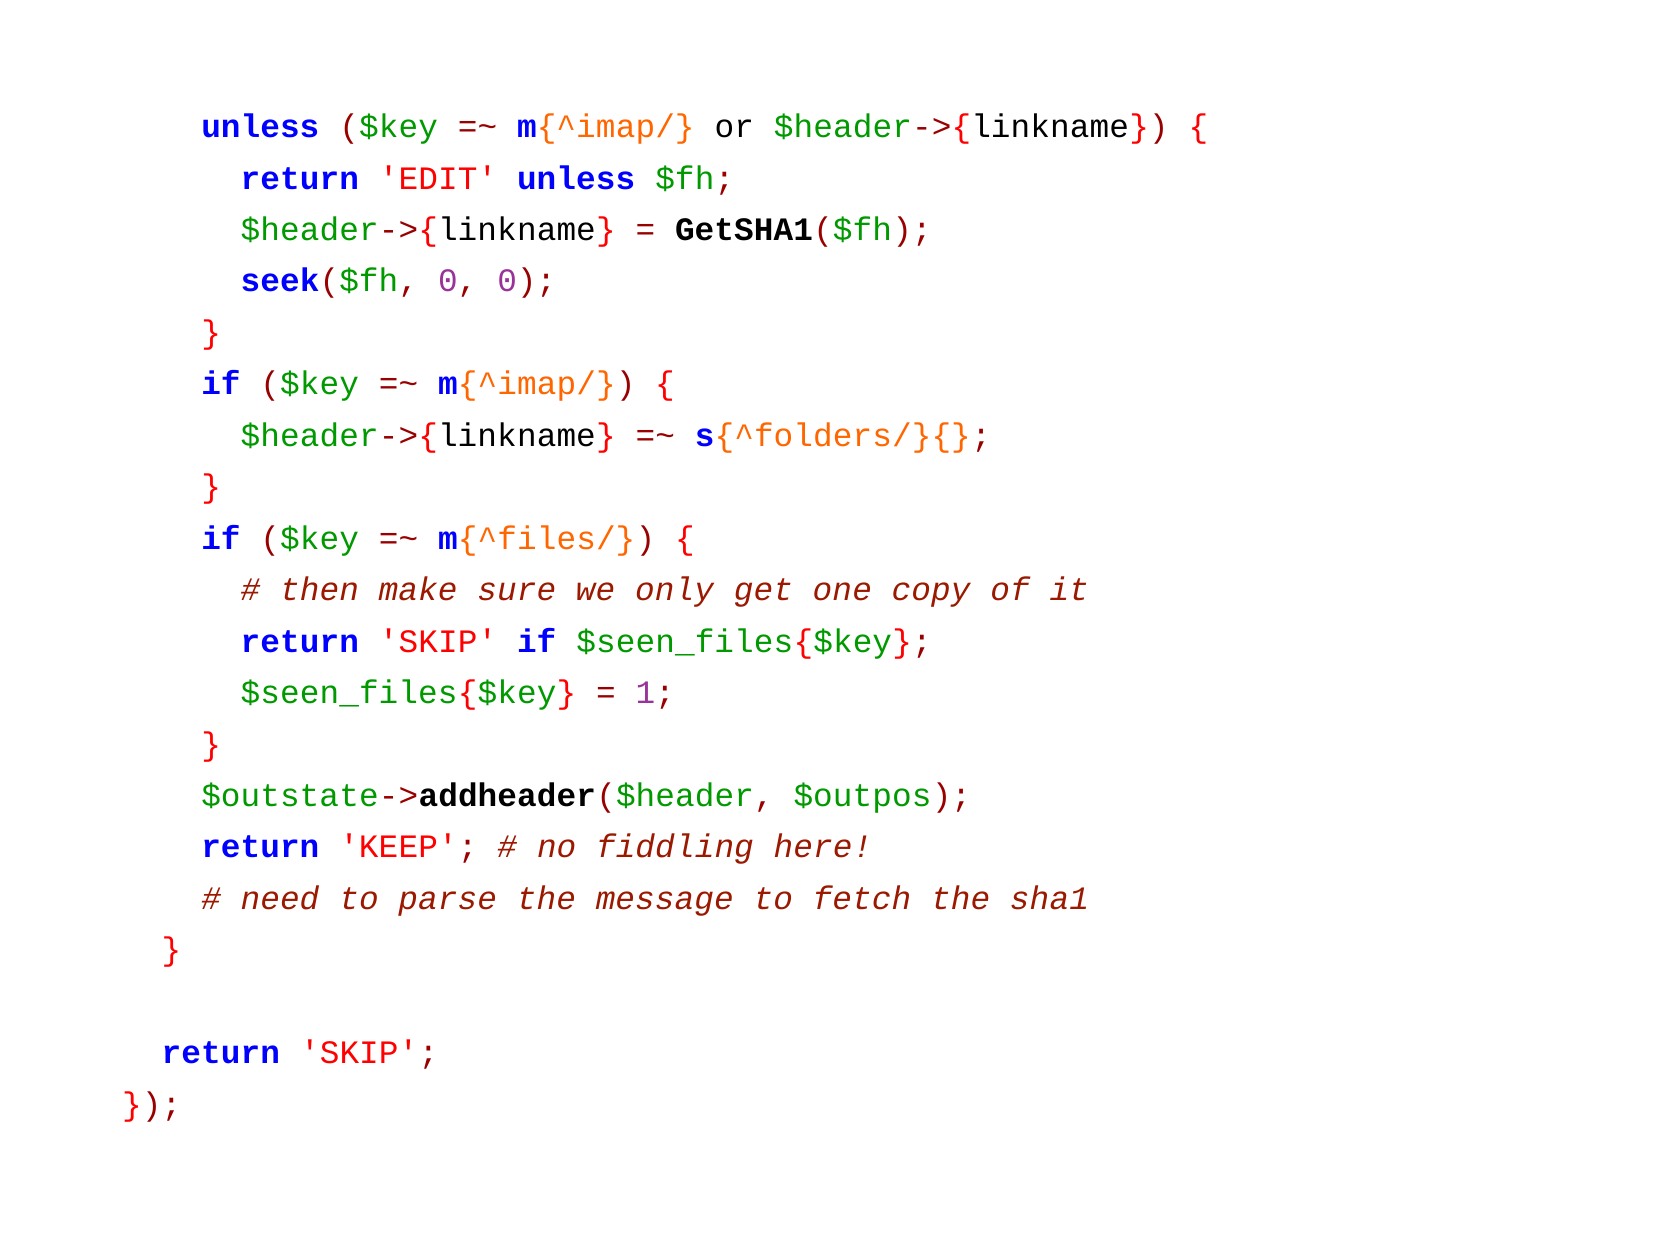

# unless ($key =~ m{^imap/} or $header->{linkname}) {
 return 'EDIT' unless $fh;
 $header->{linkname} = GetSHA1($fh);
 seek($fh, 0, 0);
 }
 if ($key =~ m{^imap/}) {
 $header->{linkname} =~ s{^folders/}{};
 }
 if ($key =~ m{^files/}) {
 # then make sure we only get one copy of it
 return 'SKIP' if $seen_files{$key};
 $seen_files{$key} = 1;
 }
 $outstate->addheader($header, $outpos);
 return 'KEEP'; # no fiddling here!
 # need to parse the message to fetch the sha1
 }
 return 'SKIP';
 });